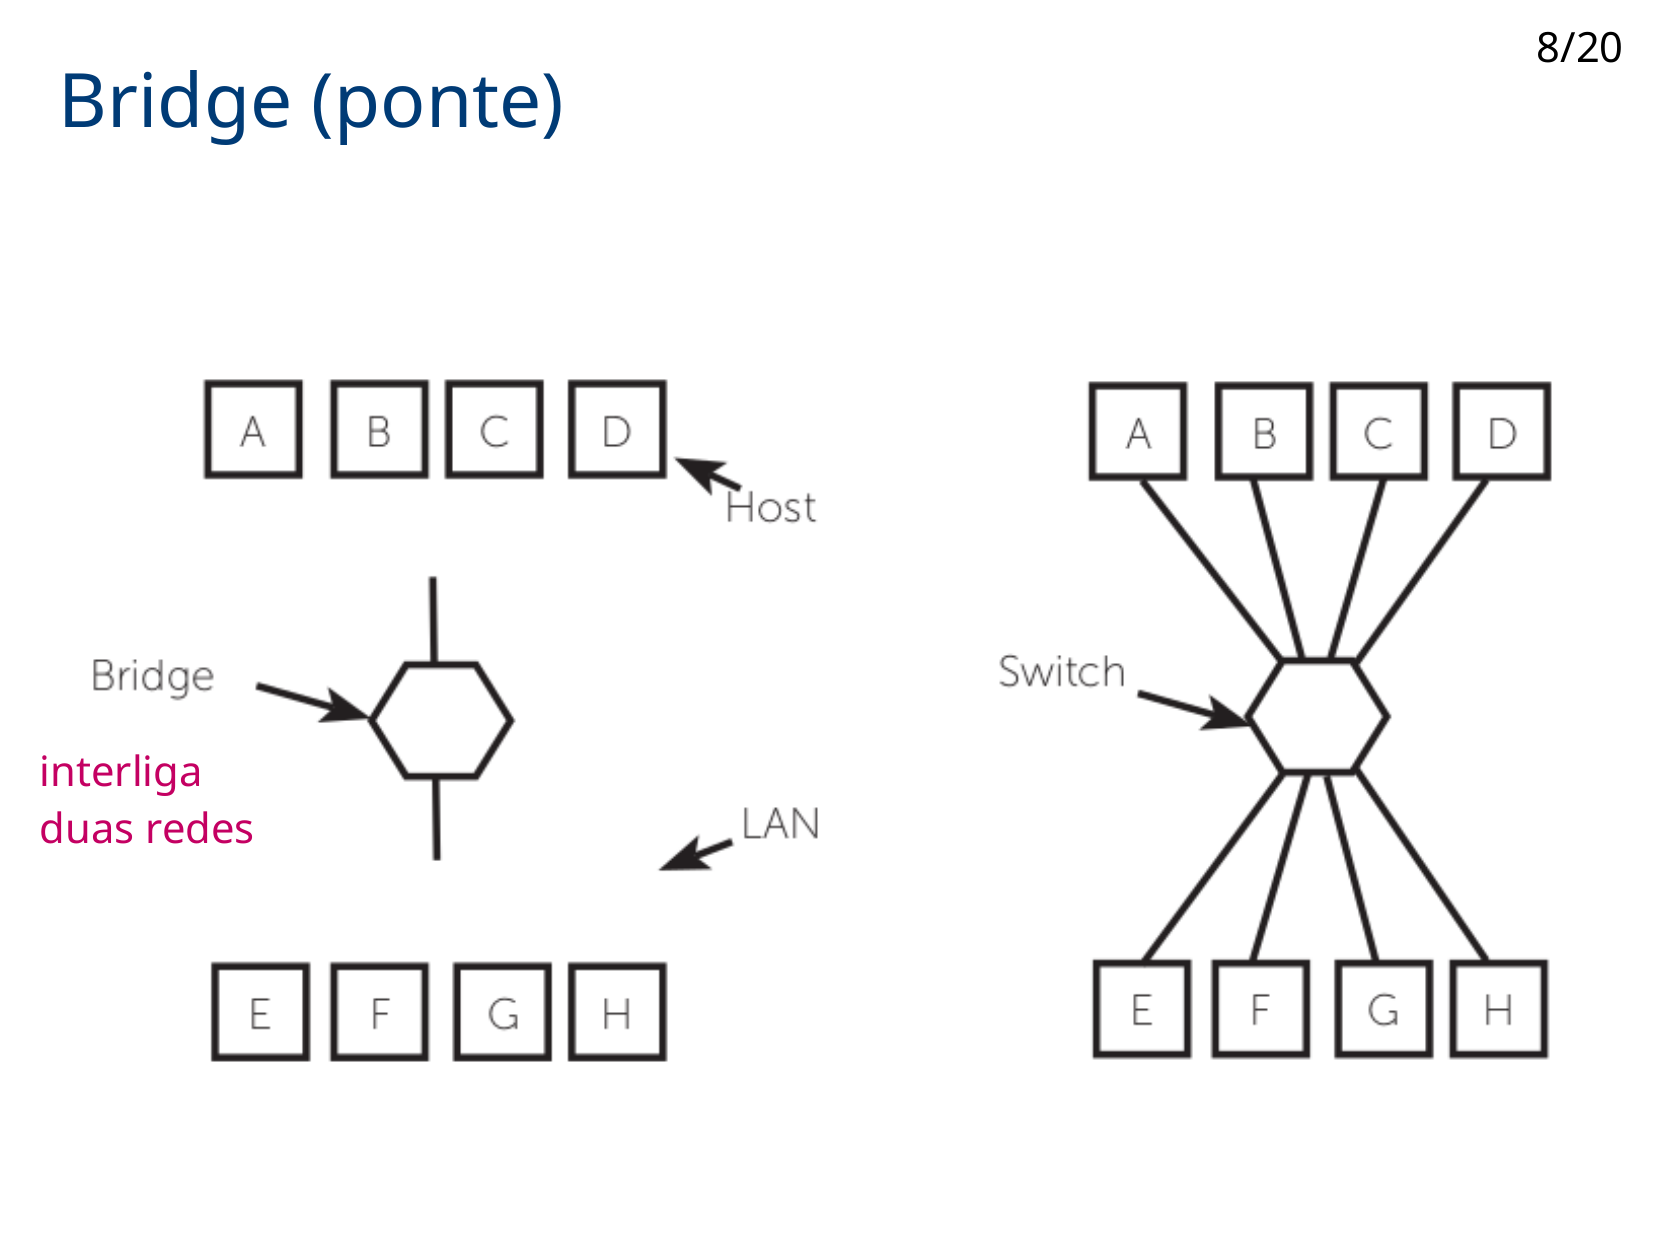

8
# Bridge (ponte)
interliga duas redes